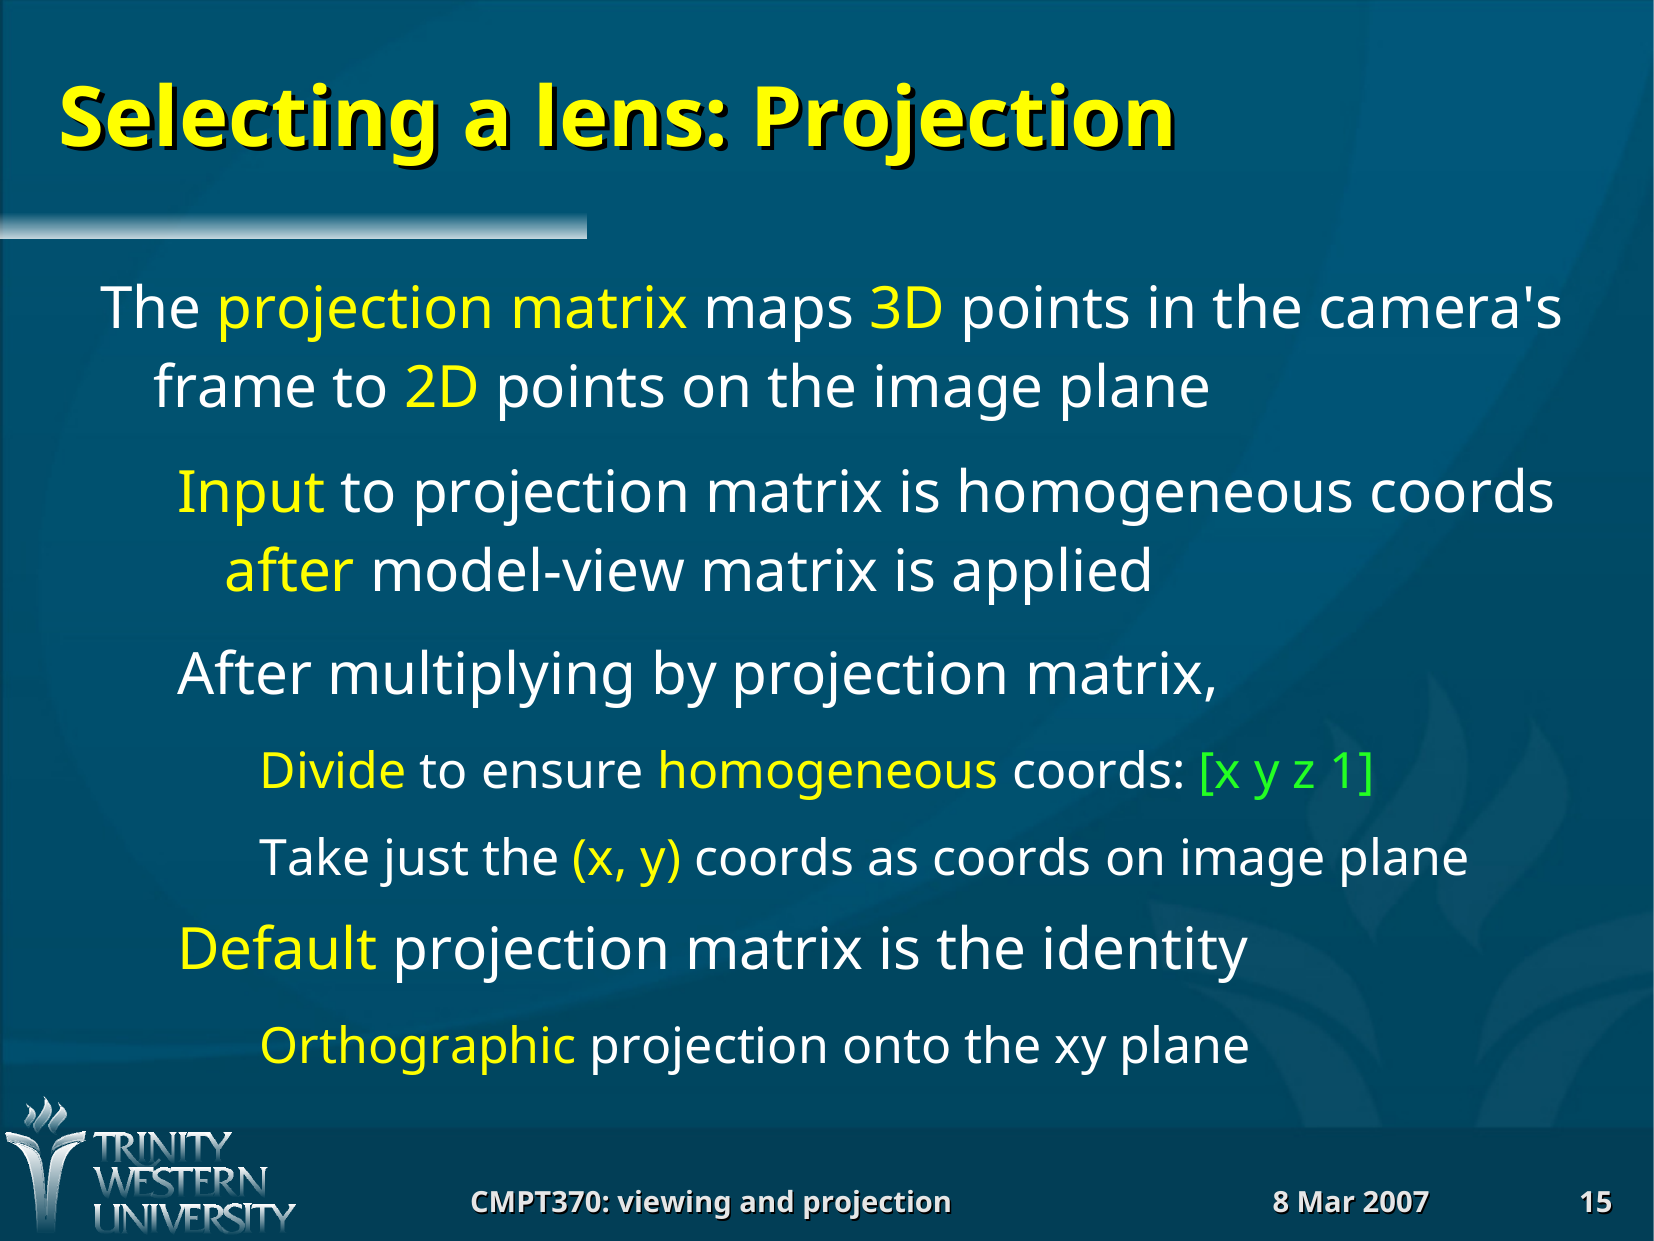

# Selecting a lens: Projection
The projection matrix maps 3D points in the camera's frame to 2D points on the image plane
Input to projection matrix is homogeneous coords after model-view matrix is applied
After multiplying by projection matrix,
Divide to ensure homogeneous coords: [x y z 1]
Take just the (x, y) coords as coords on image plane
Default projection matrix is the identity
Orthographic projection onto the xy plane
CMPT370: viewing and projection
8 Mar 2007
15